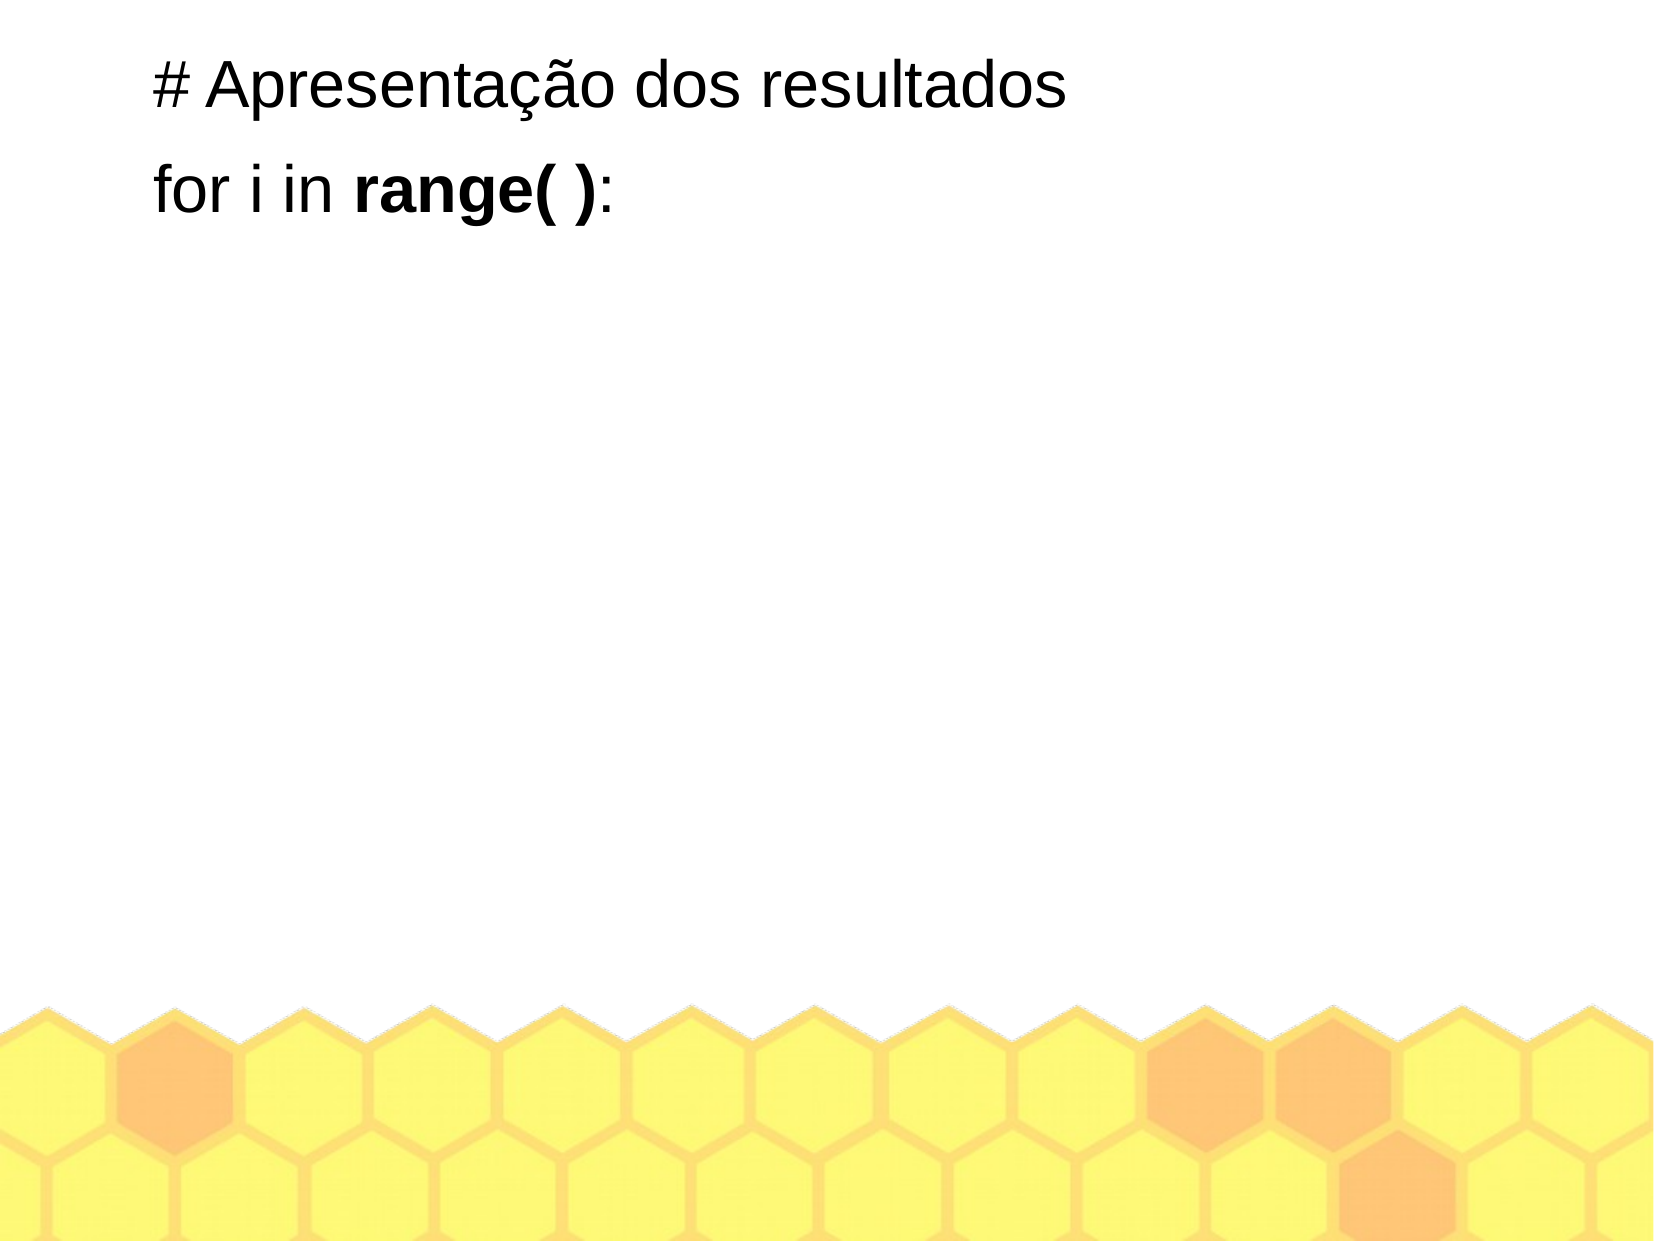

# # Apresentação dos resultados
for i in range( ):